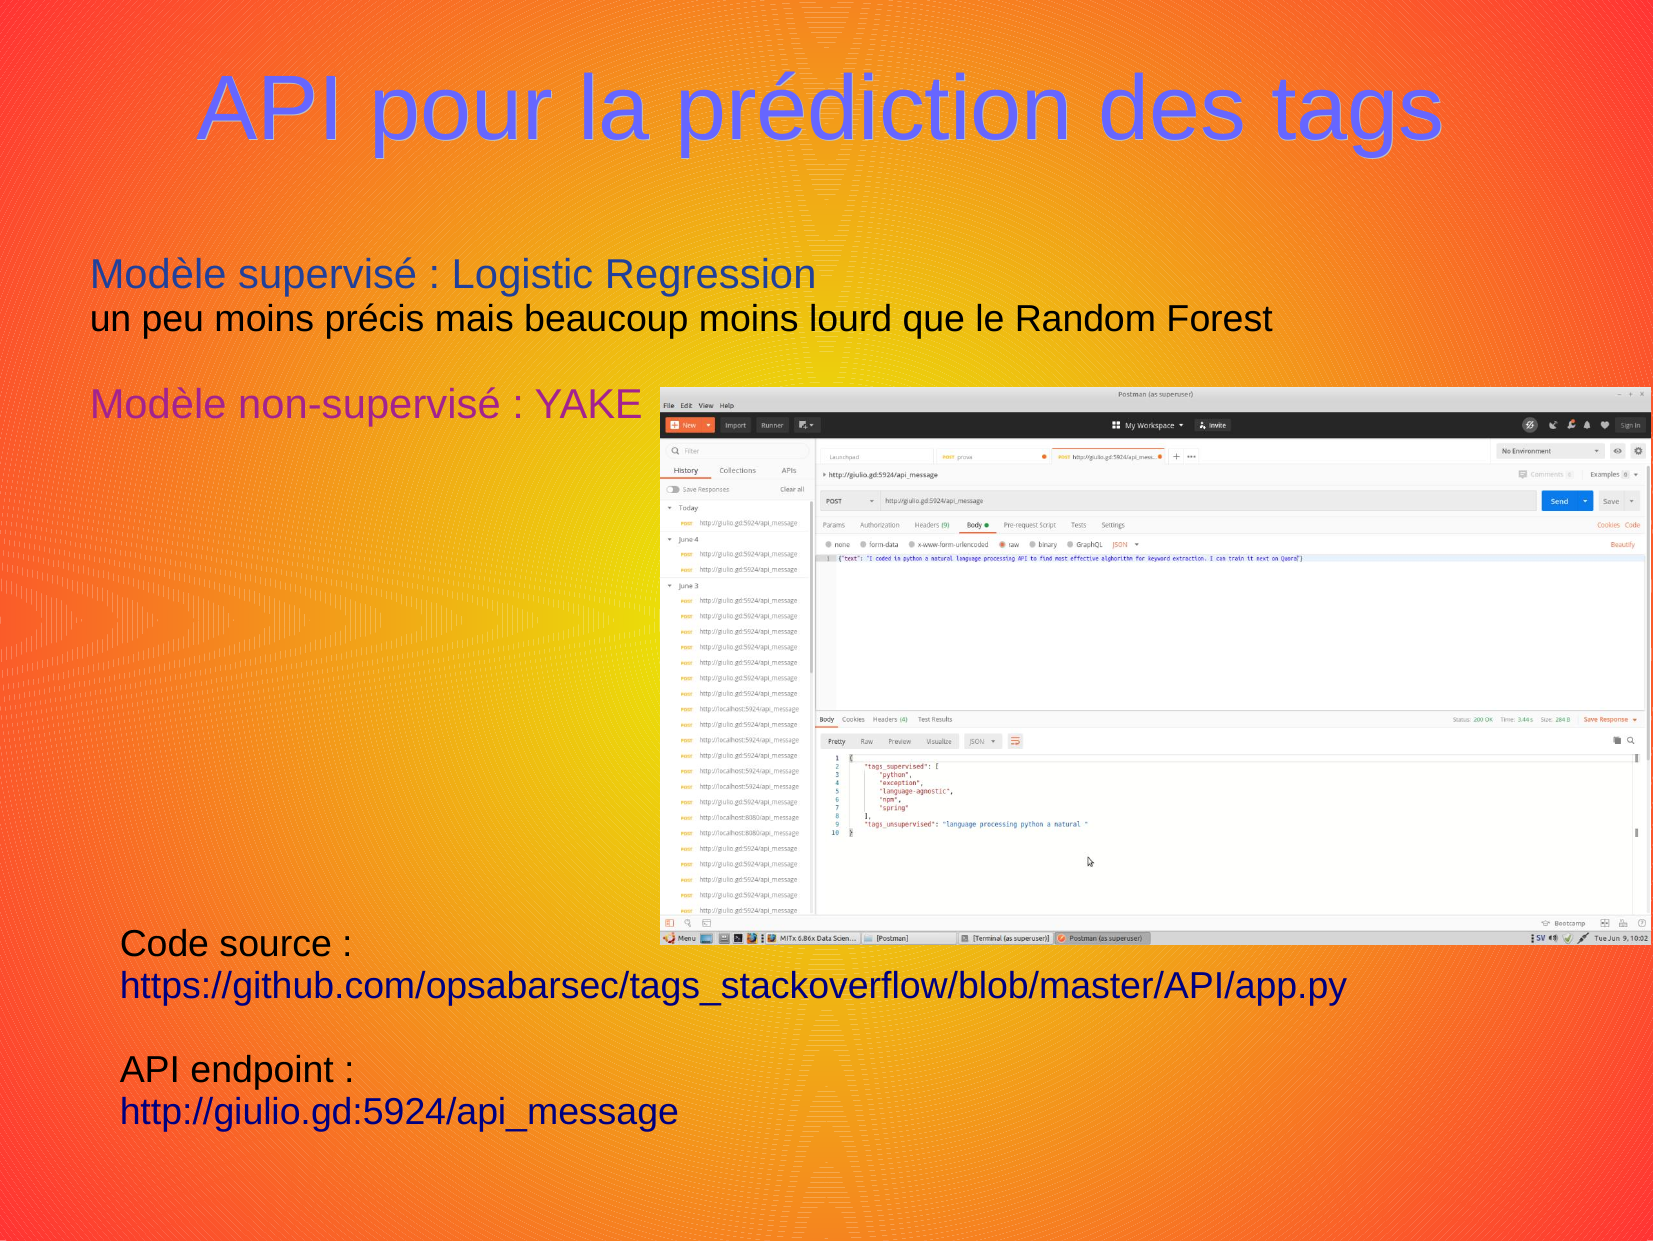

# API pour la prédiction des tags
Modèle supervisé : Logistic Regression
un peu moins précis mais beaucoup moins lourd que le Random Forest
Modèle non-supervisé : YAKE
Code source :
https://github.com/opsabarsec/tags_stackoverflow/blob/master/API/app.py
API endpoint :
http://giulio.gd:5924/api_message